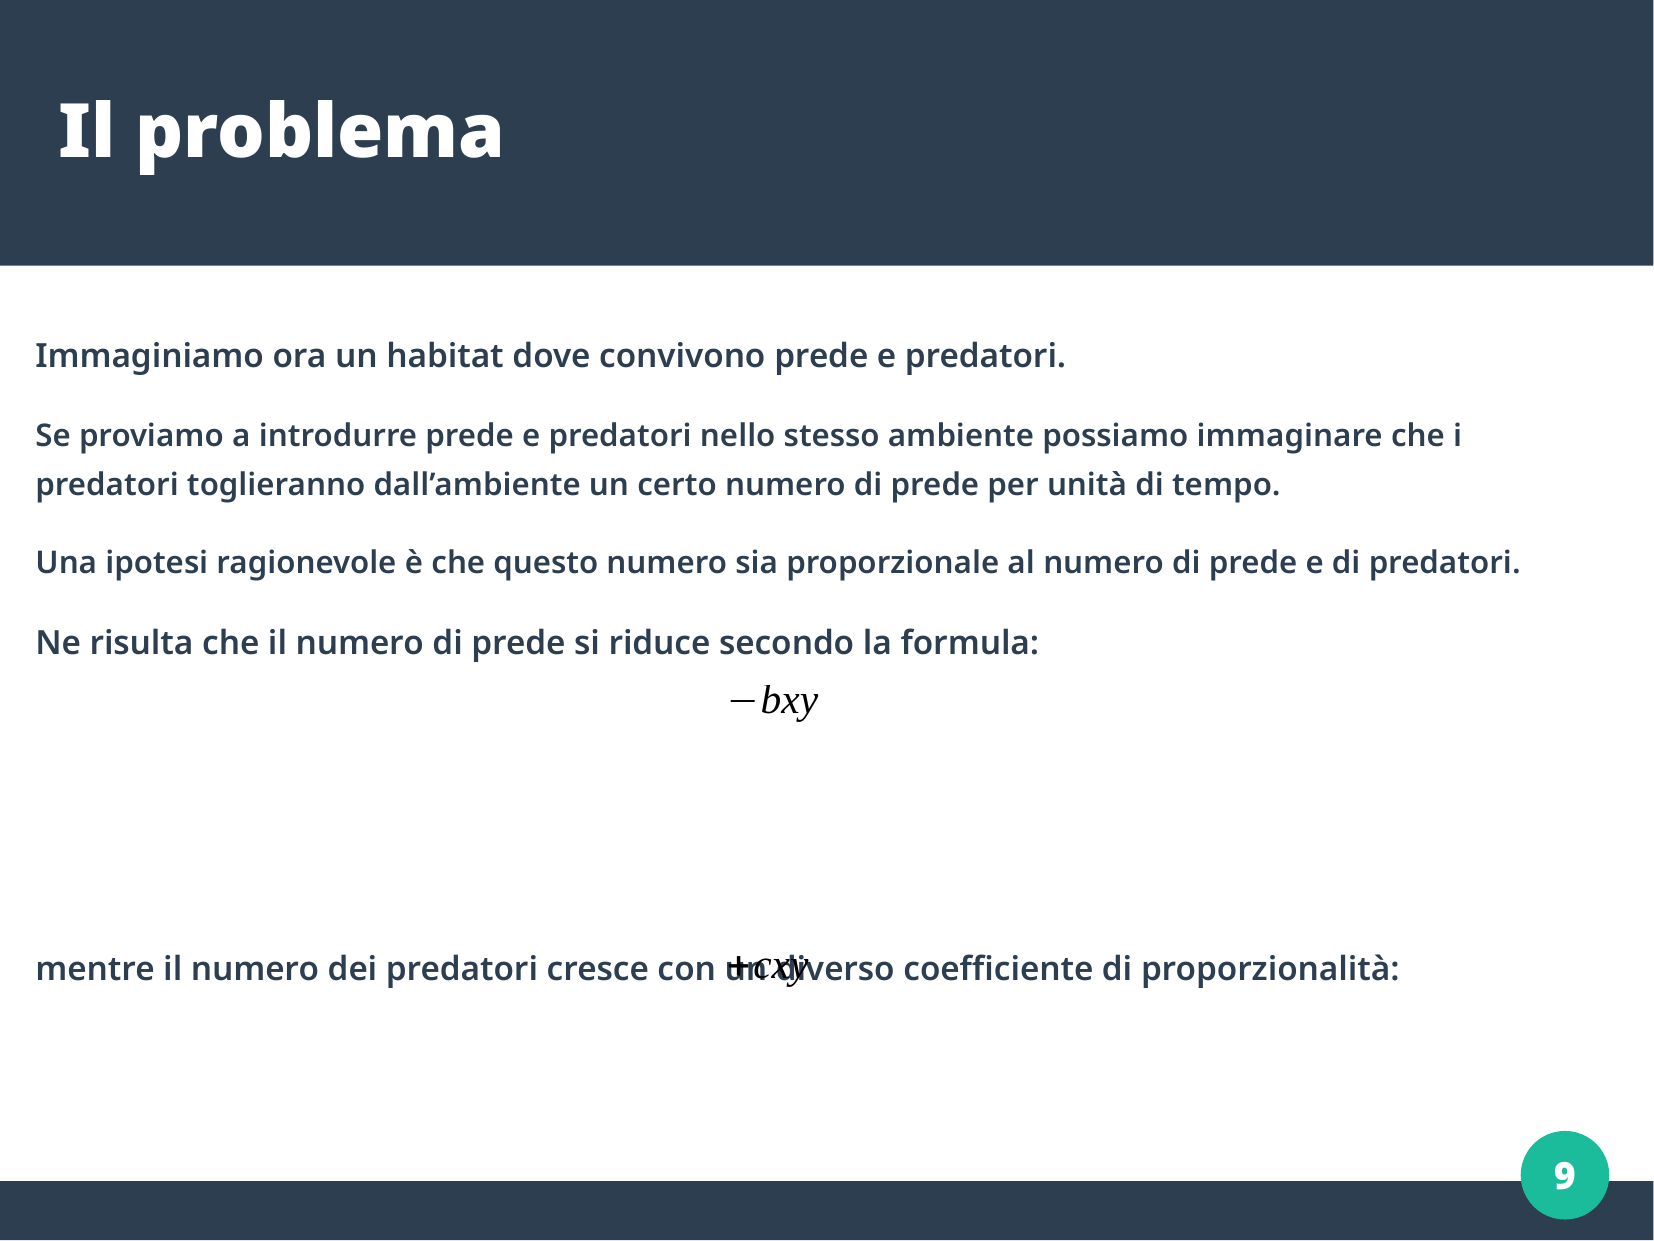

# Il problema
Immaginiamo ora un habitat dove convivono prede e predatori.
Se proviamo a introdurre prede e predatori nello stesso ambiente possiamo immaginare che i predatori toglieranno dall’ambiente un certo numero di prede per unità di tempo.
Una ipotesi ragionevole è che questo numero sia proporzionale al numero di prede e di predatori.
Ne risulta che il numero di prede si riduce secondo la formula:
mentre il numero dei predatori cresce con un diverso coefficiente di proporzionalità:
9